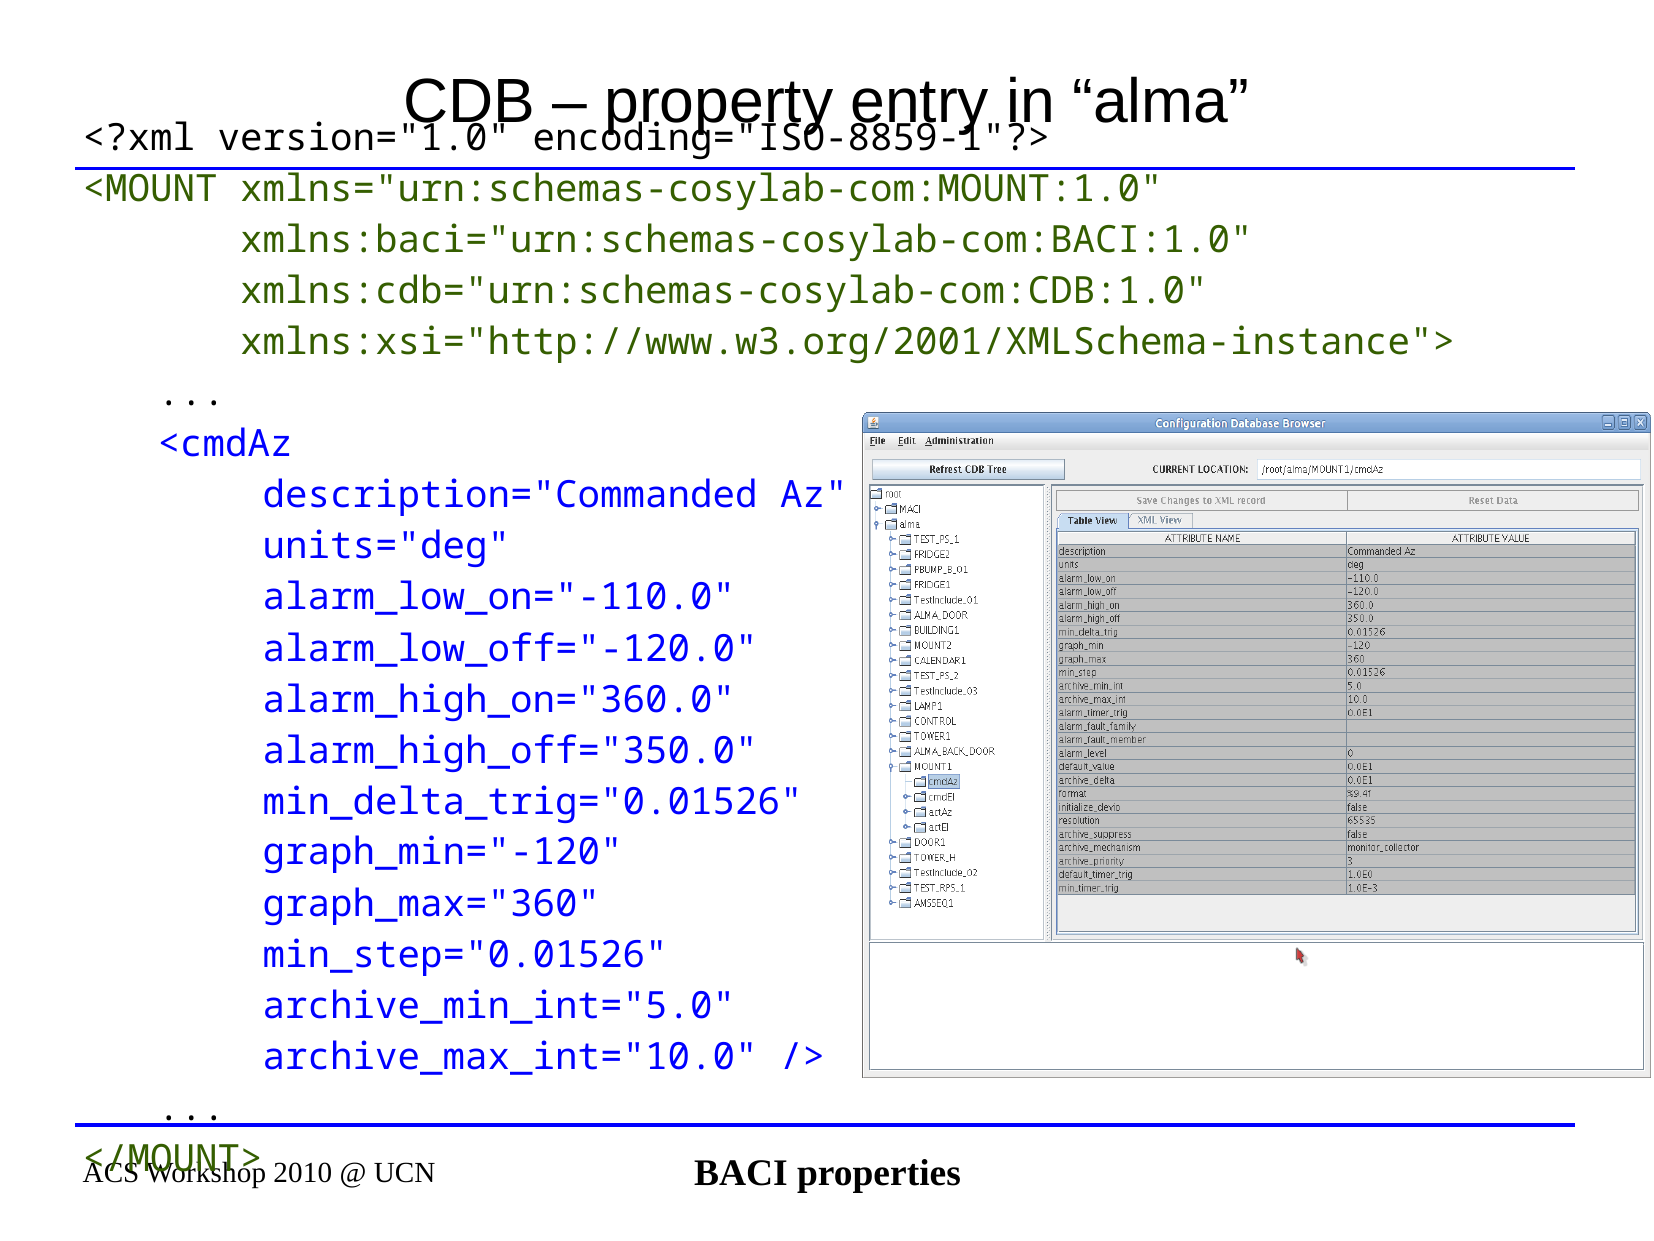

# CDB – property entry in “alma”
<?xml version="1.0" encoding="ISO-8859-1"?>
<MOUNT xmlns="urn:schemas-cosylab-com:MOUNT:1.0"
 xmlns:baci="urn:schemas-cosylab-com:BACI:1.0"
 xmlns:cdb="urn:schemas-cosylab-com:CDB:1.0"
 xmlns:xsi="http://www.w3.org/2001/XMLSchema-instance">
	...
	<cmdAz
 description="Commanded Az"
 units="deg"
 alarm_low_on="-110.0"
 alarm_low_off="-120.0"
 alarm_high_on="360.0"
 alarm_high_off="350.0"
 min_delta_trig="0.01526"
 graph_min="-120"
 graph_max="360"
 min_step="0.01526"
 archive_min_int="5.0"
 archive_max_int="10.0" />
	...
</MOUNT>